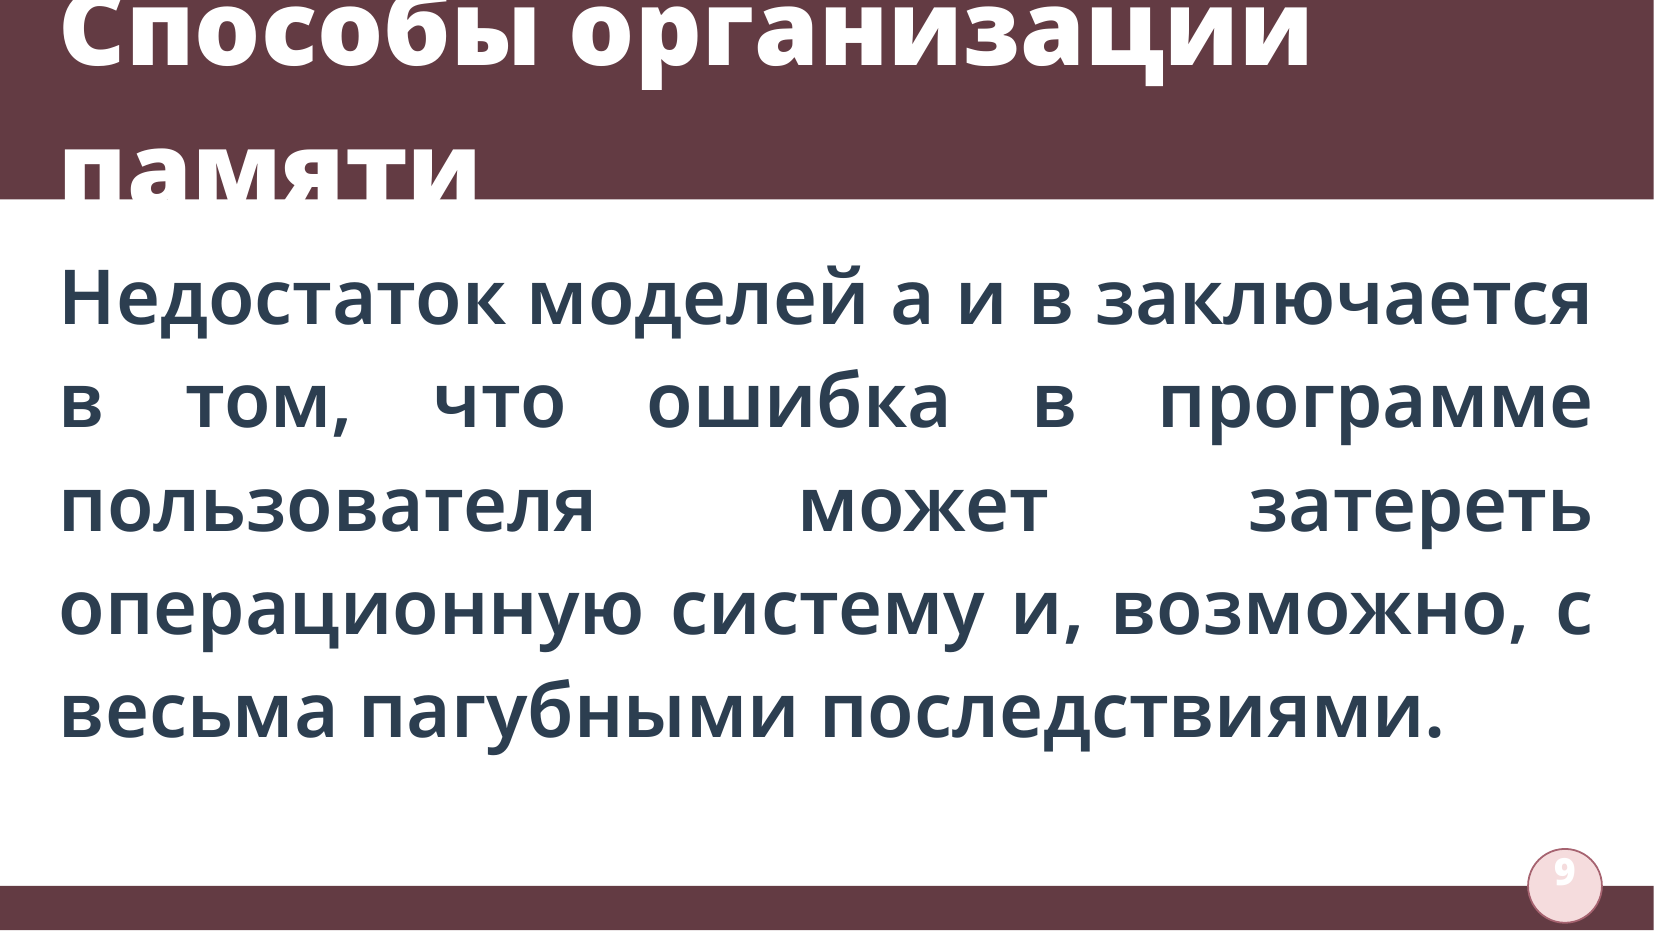

# Способы организации памяти
Недостаток моделей а и в заключается в том, что ошибка в программе пользователя может затереть операционную систему и, возможно, с весьма пагубными последствиями.